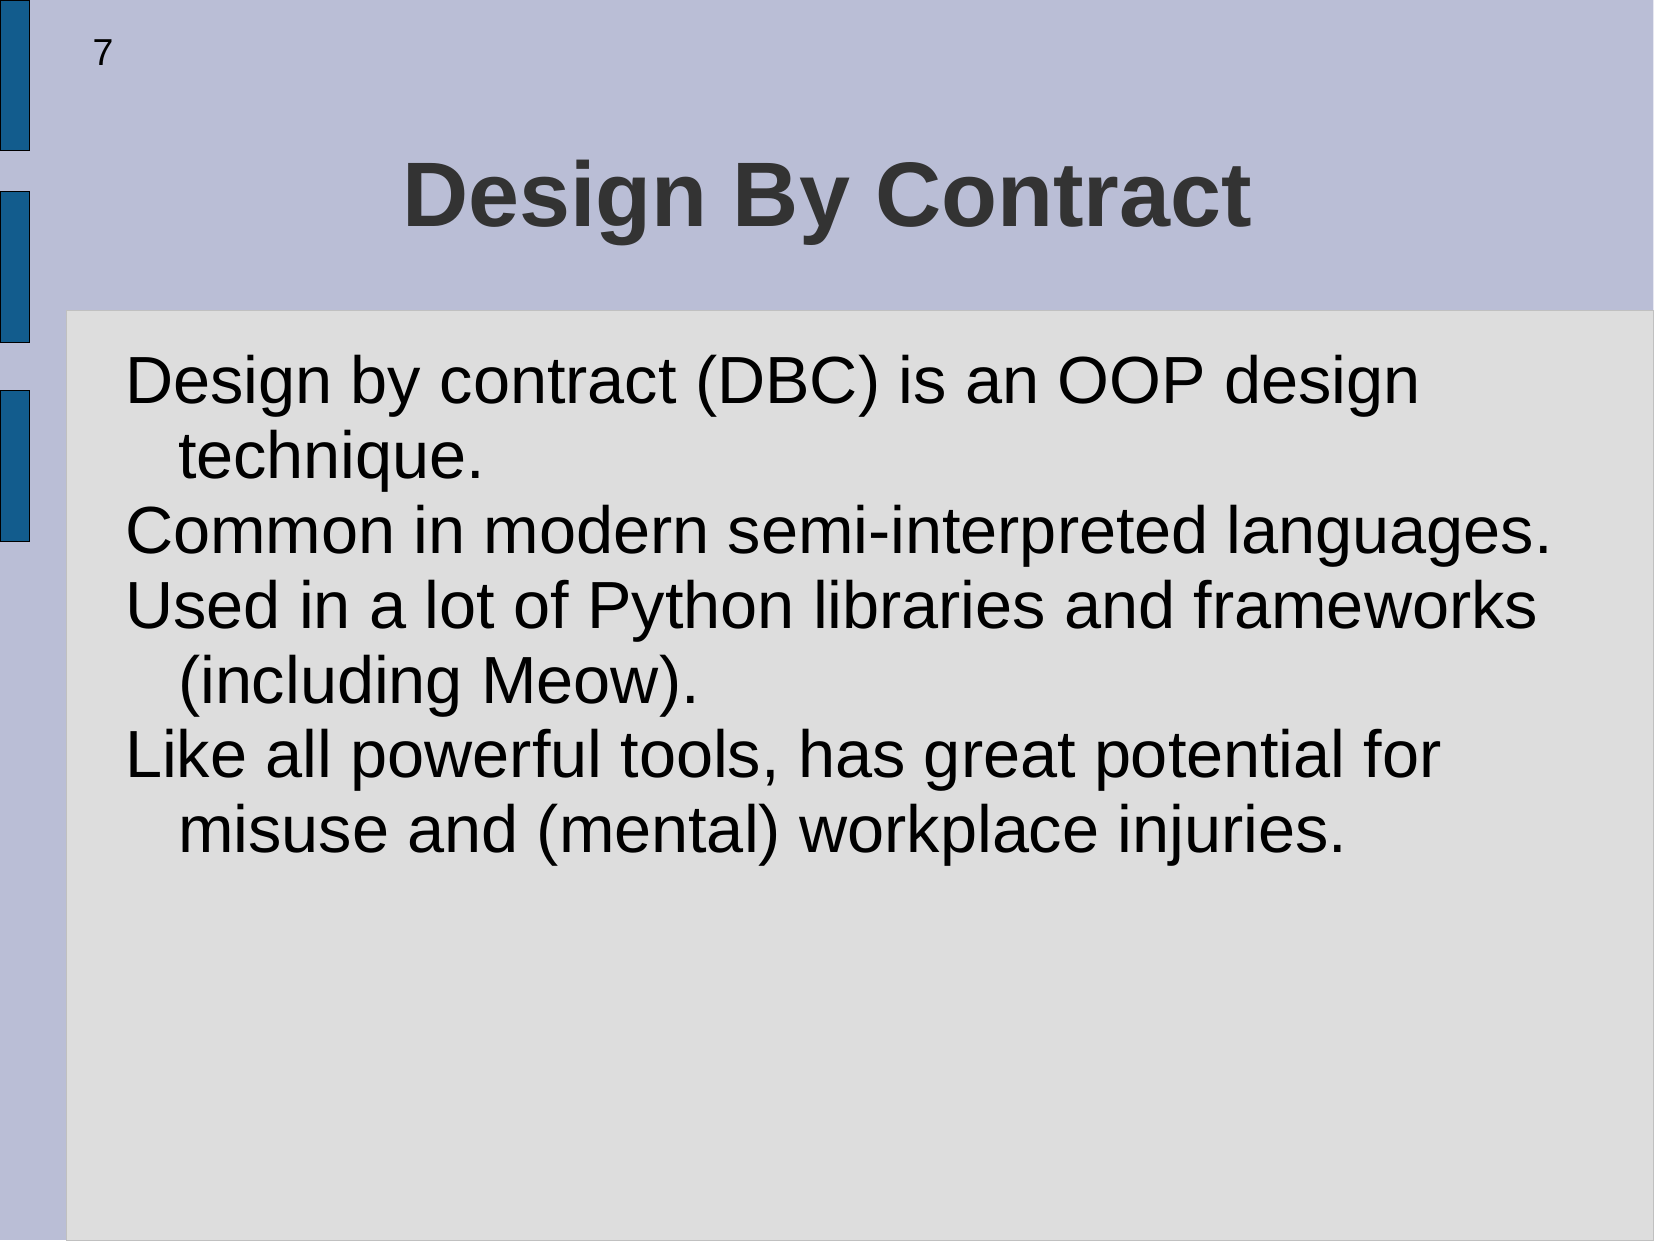

# Design By Contract
Design by contract (DBC) is an OOP design technique.
Common in modern semi-interpreted languages.
Used in a lot of Python libraries and frameworks (including Meow).
Like all powerful tools, has great potential for misuse and (mental) workplace injuries.